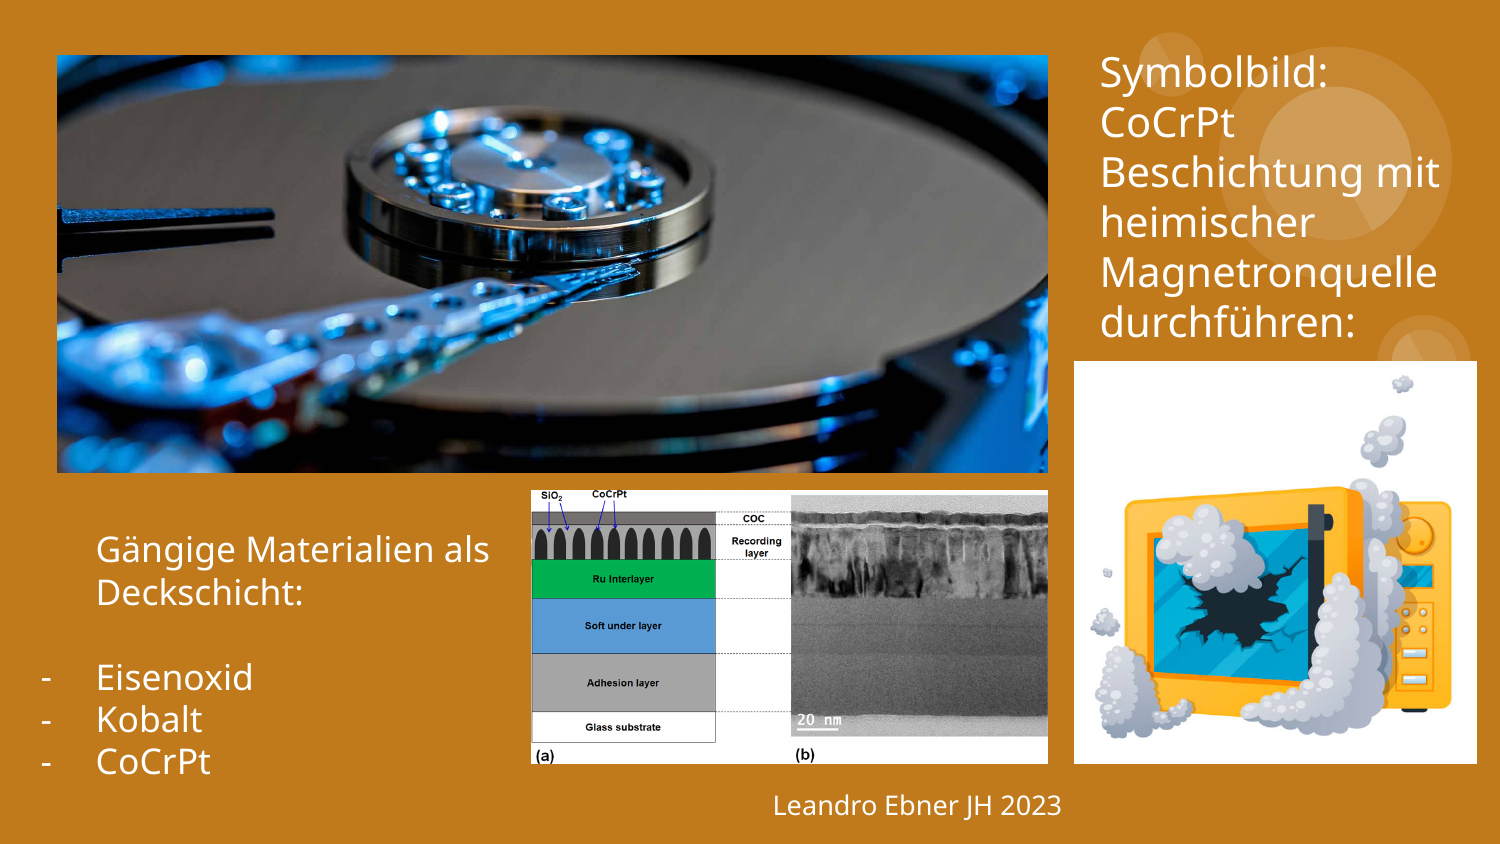

Symbolbild:
CoCrPt Beschichtung mit heimischer Magnetronquelle durchführen:
Gängige Materialien als Deckschicht:
Eisenoxid
Kobalt
CoCrPt